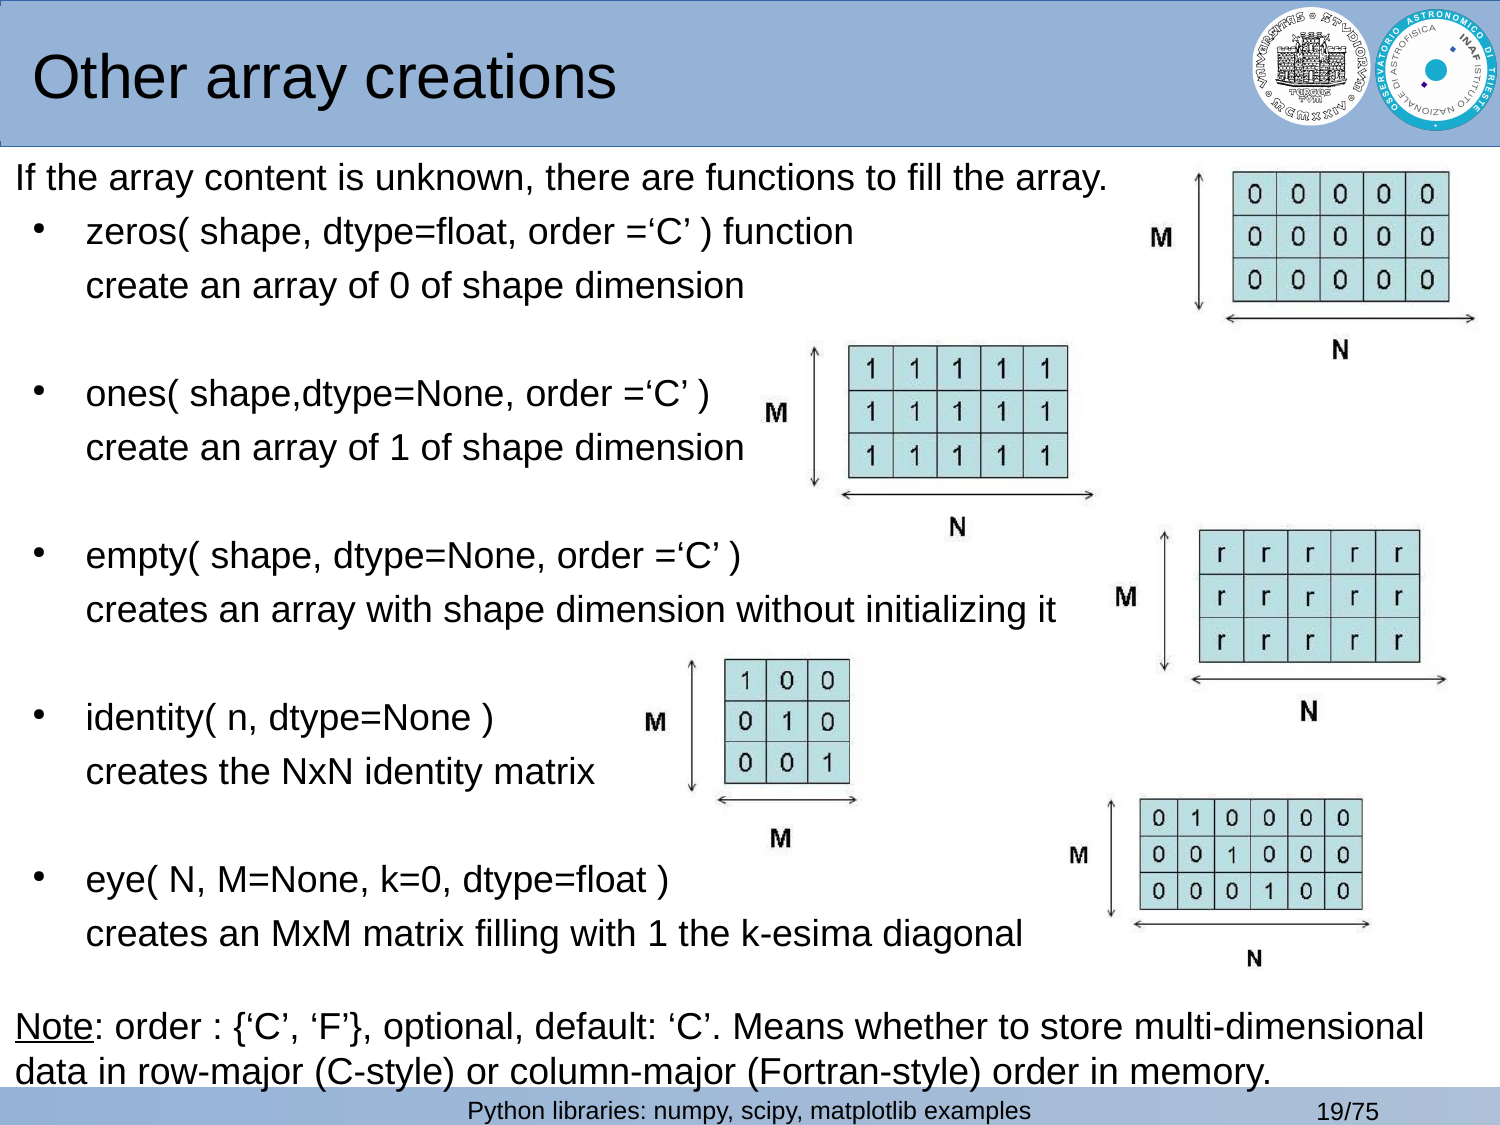

Other array creations
# If the array content is unknown, there are functions to fill the array.
zeros( shape, dtype=float, order =‘C’ ) function
create an array of 0 of shape dimension
ones( shape,dtype=None, order =‘C’ )
create an array of 1 of shape dimension
empty( shape, dtype=None, order =‘C’ )
creates an array with shape dimension without initializing it
identity( n, dtype=None )
creates the NxN identity matrix
eye( N, M=None, k=0, dtype=float )
creates an MxM matrix filling with 1 the k-esima diagonal
Note: order : {‘C’, ‘F’}, optional, default: ‘C’. Means whether to store multi-dimensional data in row-major (C-style) or column-major (Fortran-style) order in memory.